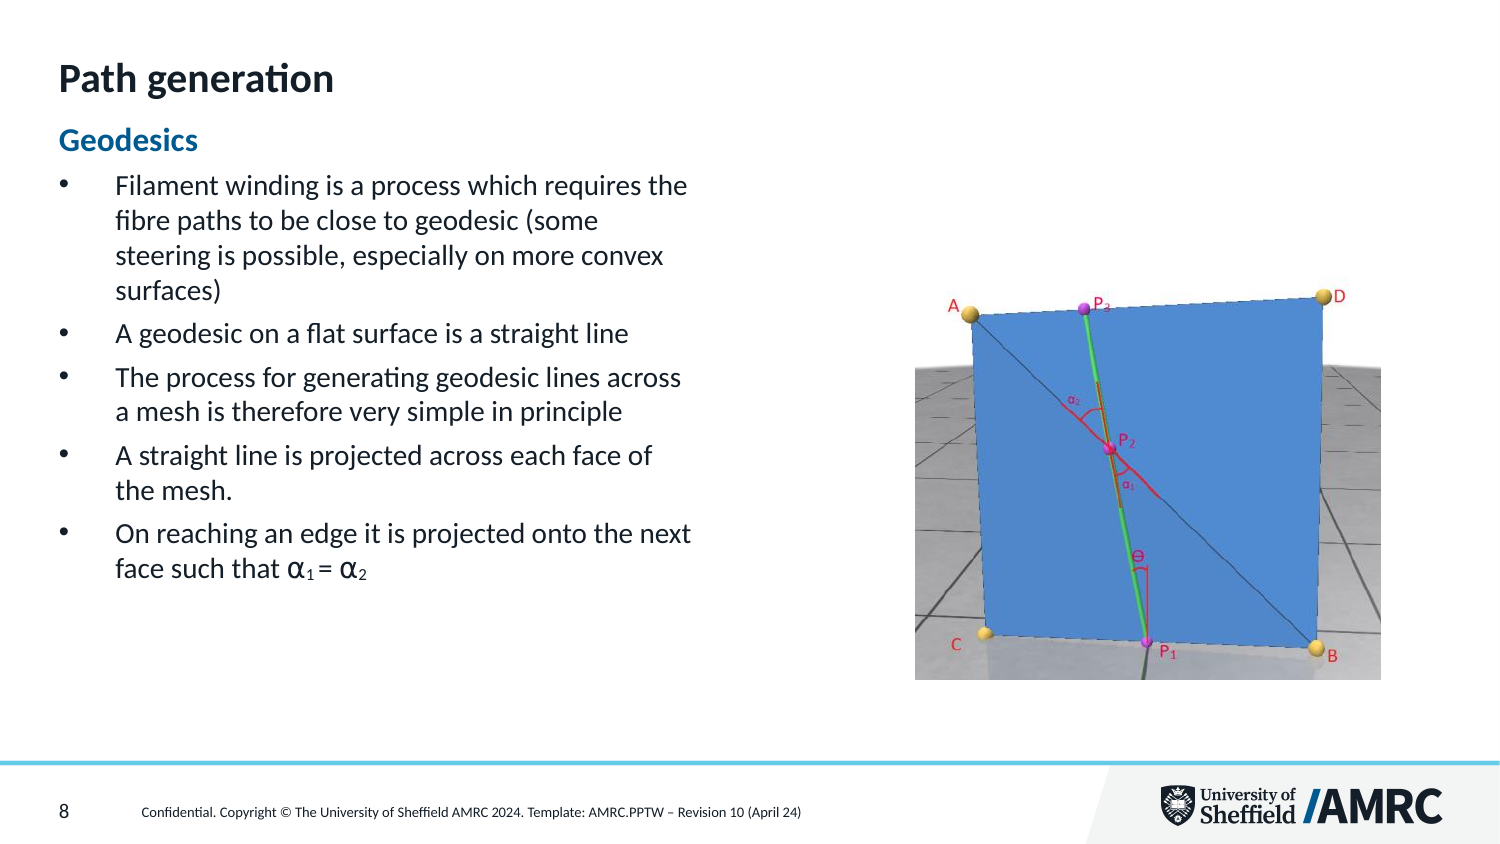

# Path generation
Geodesics
Filament winding is a process which requires the fibre paths to be close to geodesic (some steering is possible, especially on more convex surfaces)
A geodesic on a flat surface is a straight line
The process for generating geodesic lines across a mesh is therefore very simple in principle
A straight line is projected across each face of the mesh.
On reaching an edge it is projected onto the next face such that α1 = α2
8